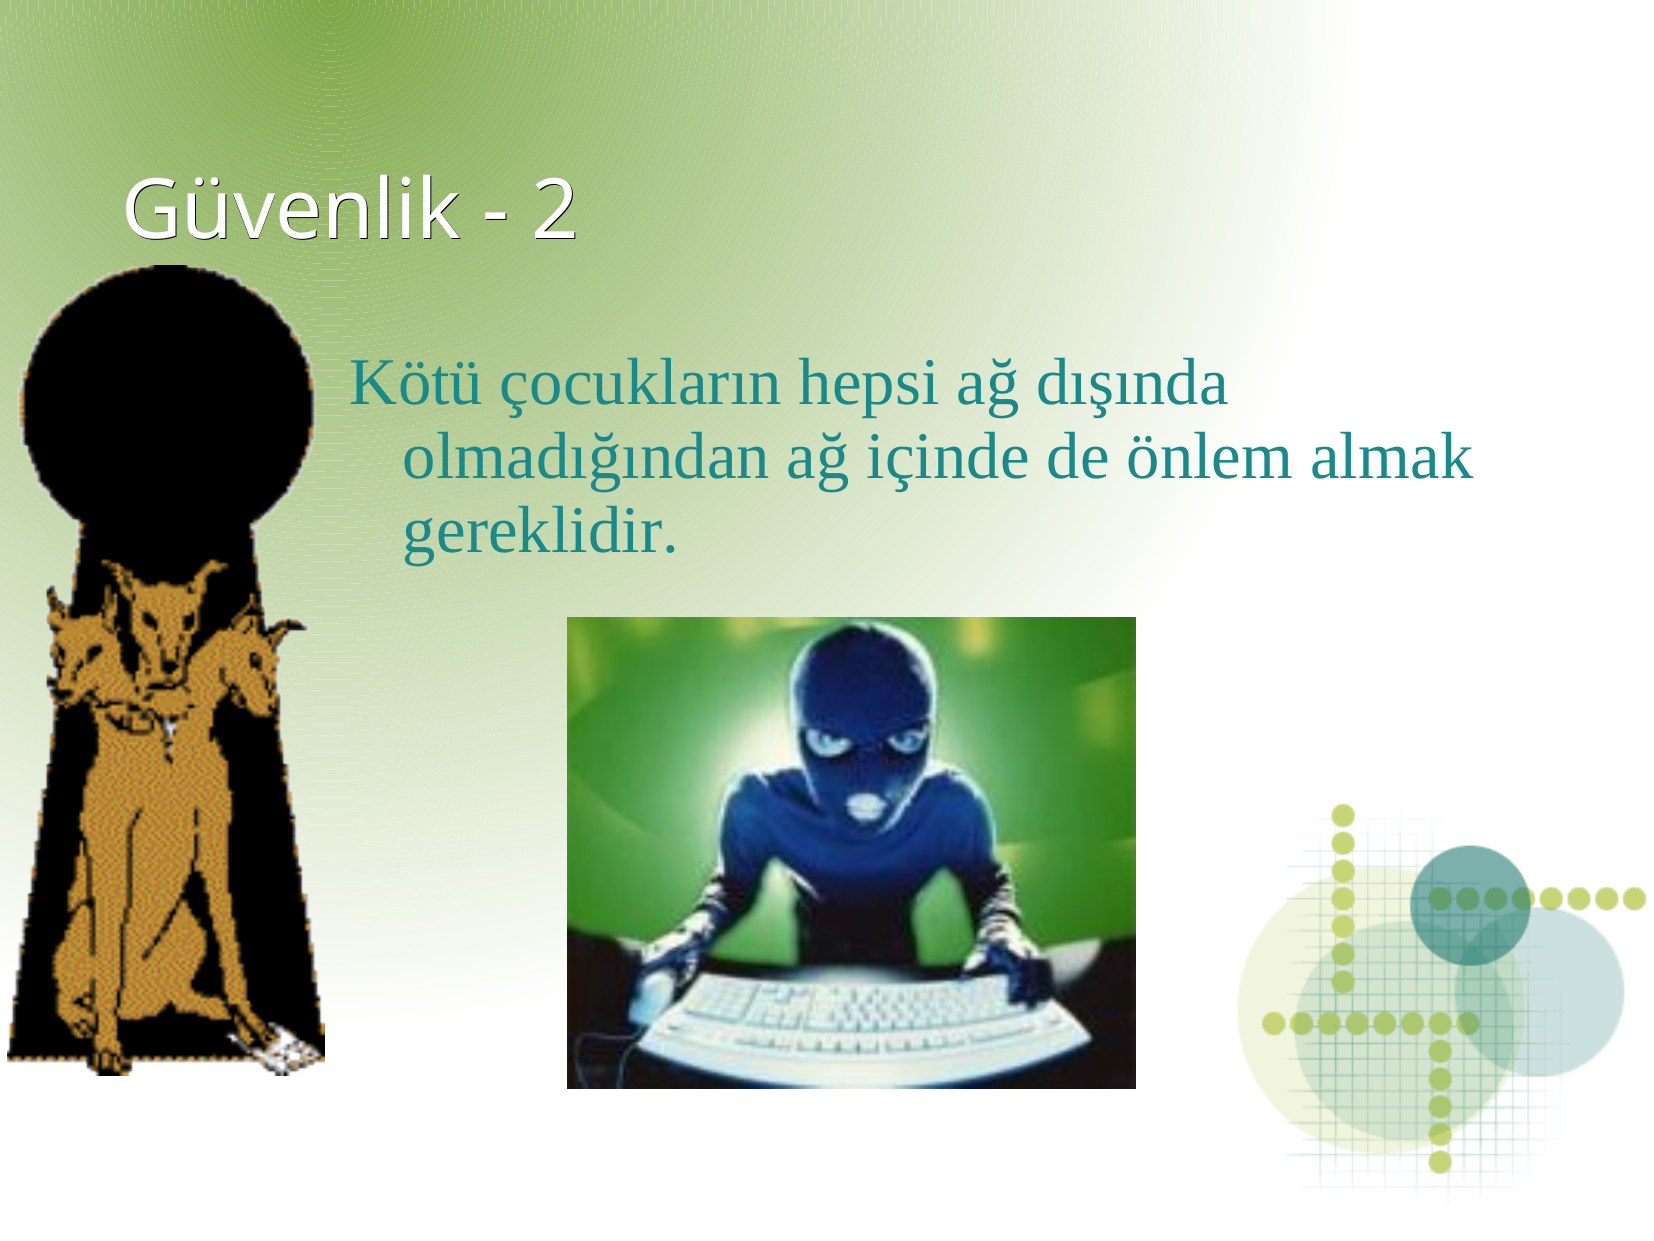

# Güvenlik - 2
Kötü çocukların hepsi ağ dışında olmadığından ağ içinde de önlem almak gereklidir.